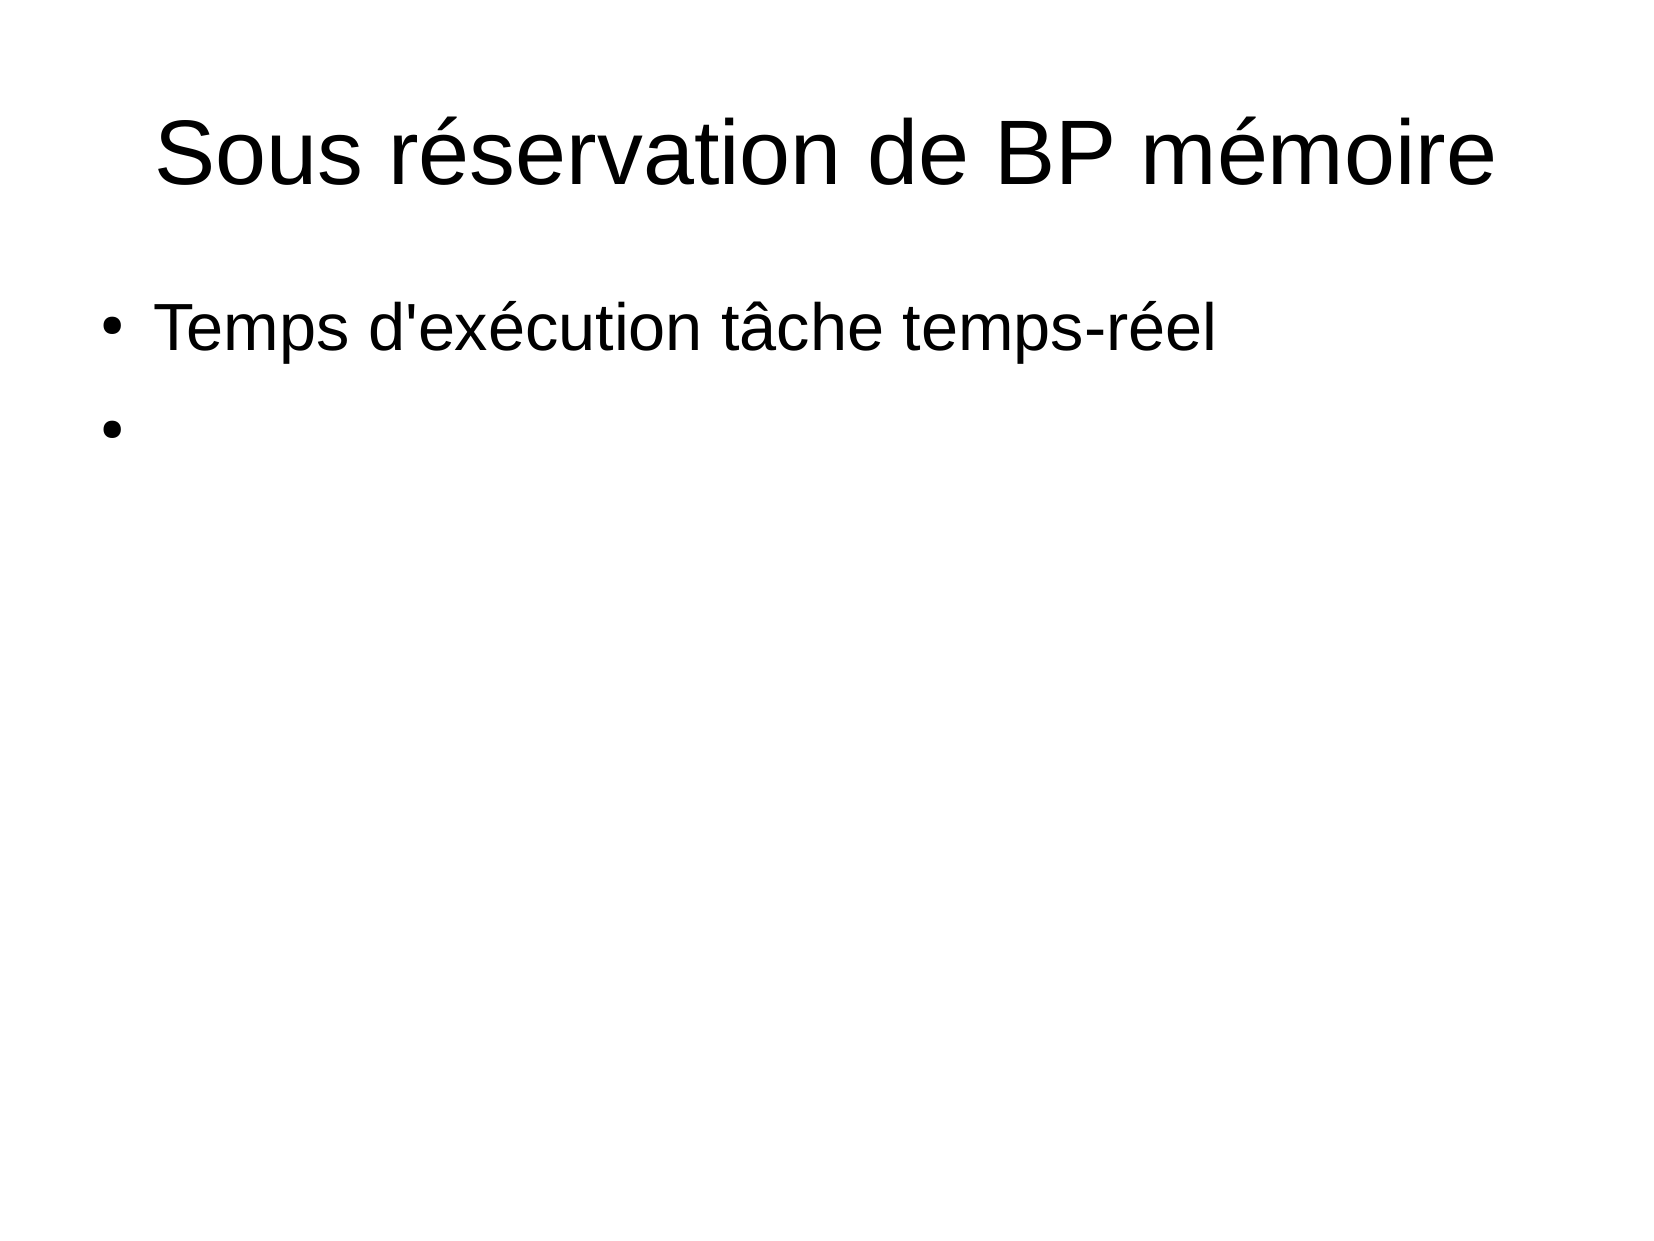

# Sous réservation de BP mémoire
Temps d'exécution tâche temps-réel